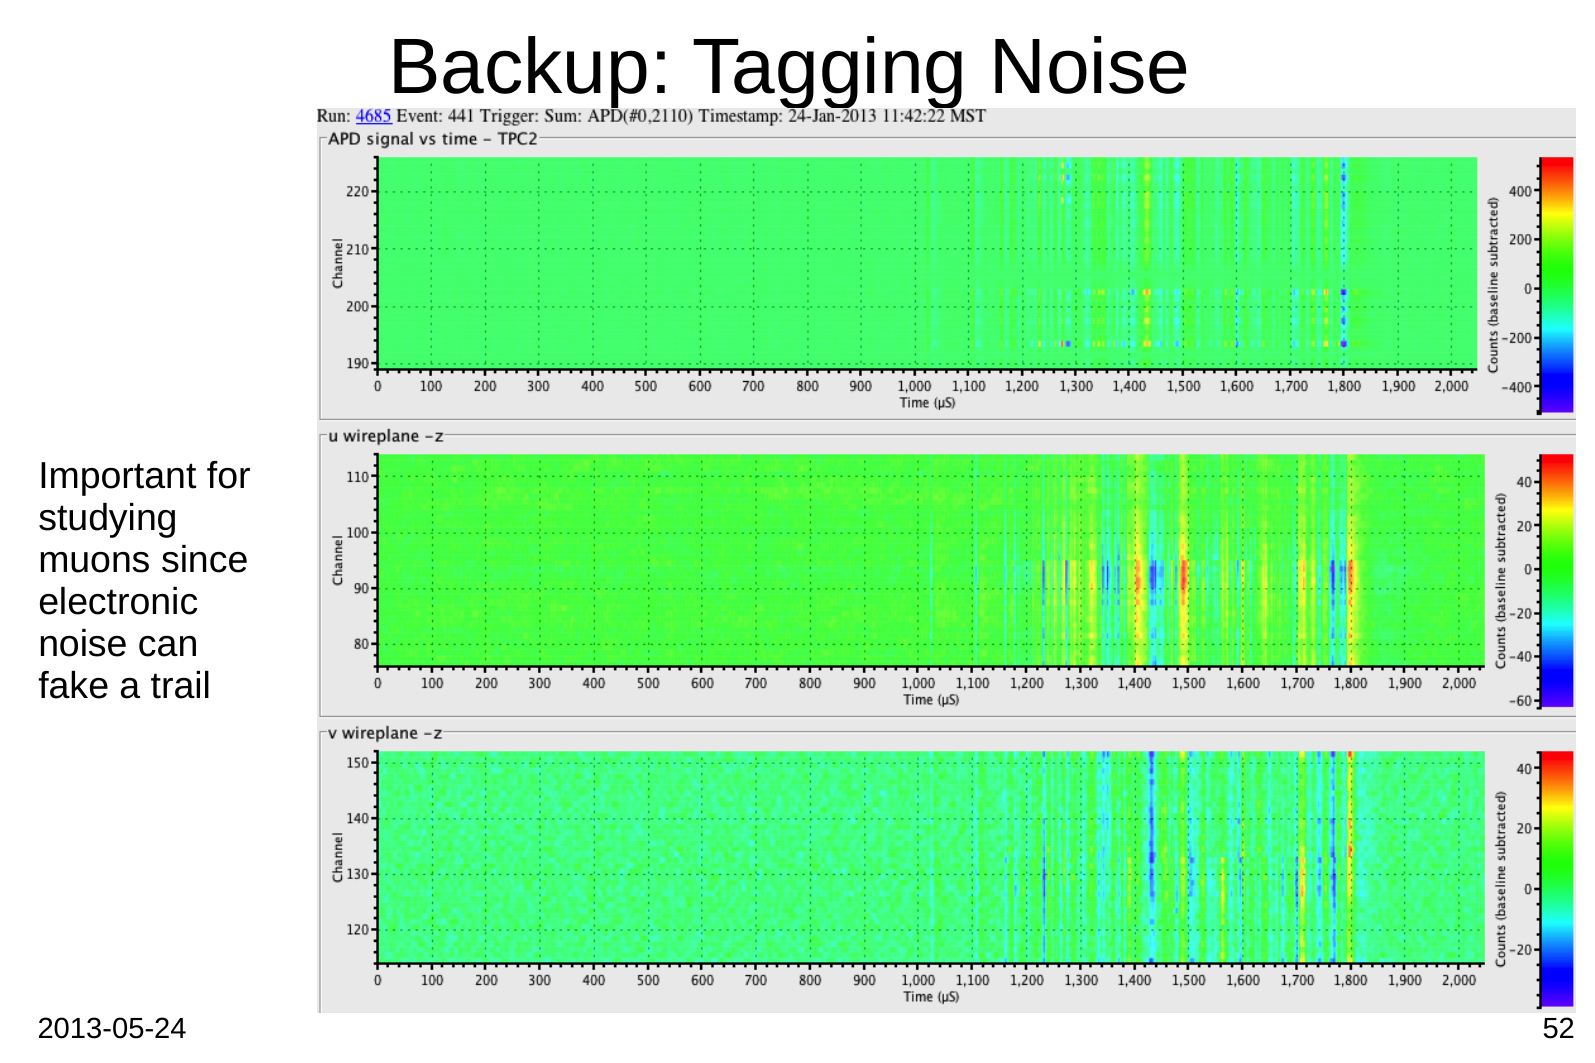

# Backup: Tagging Noise
Important for studying muons since electronic noise can fake a trail
2013-05-24
52